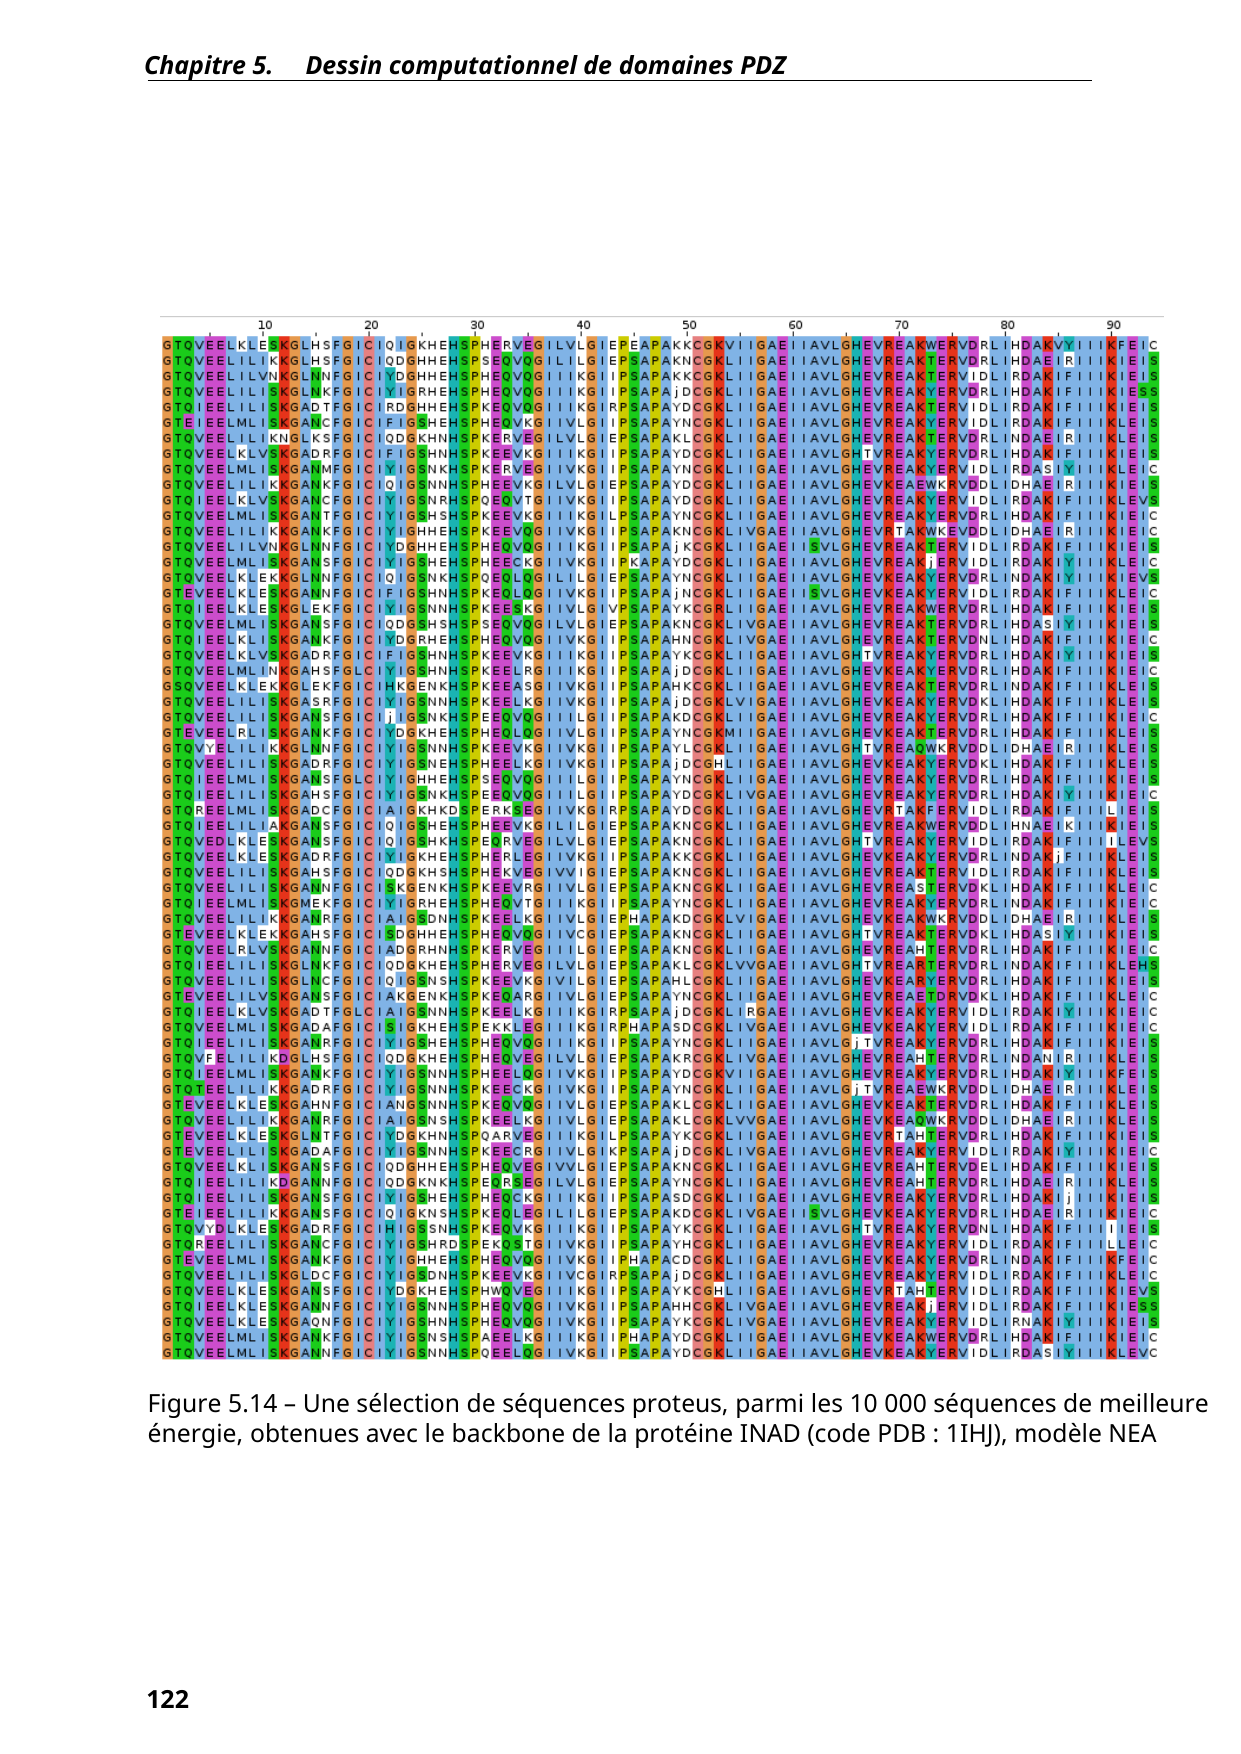

Chapitre 5.
Dessin computationnel de domaines PDZ
Figure 5.14 – Une sélection de séquences proteus, parmi les 10 000 séquences de meilleure
énergie, obtenues avec le backbone de la protéine INAD (code PDB : 1IHJ), modèle NEA
122